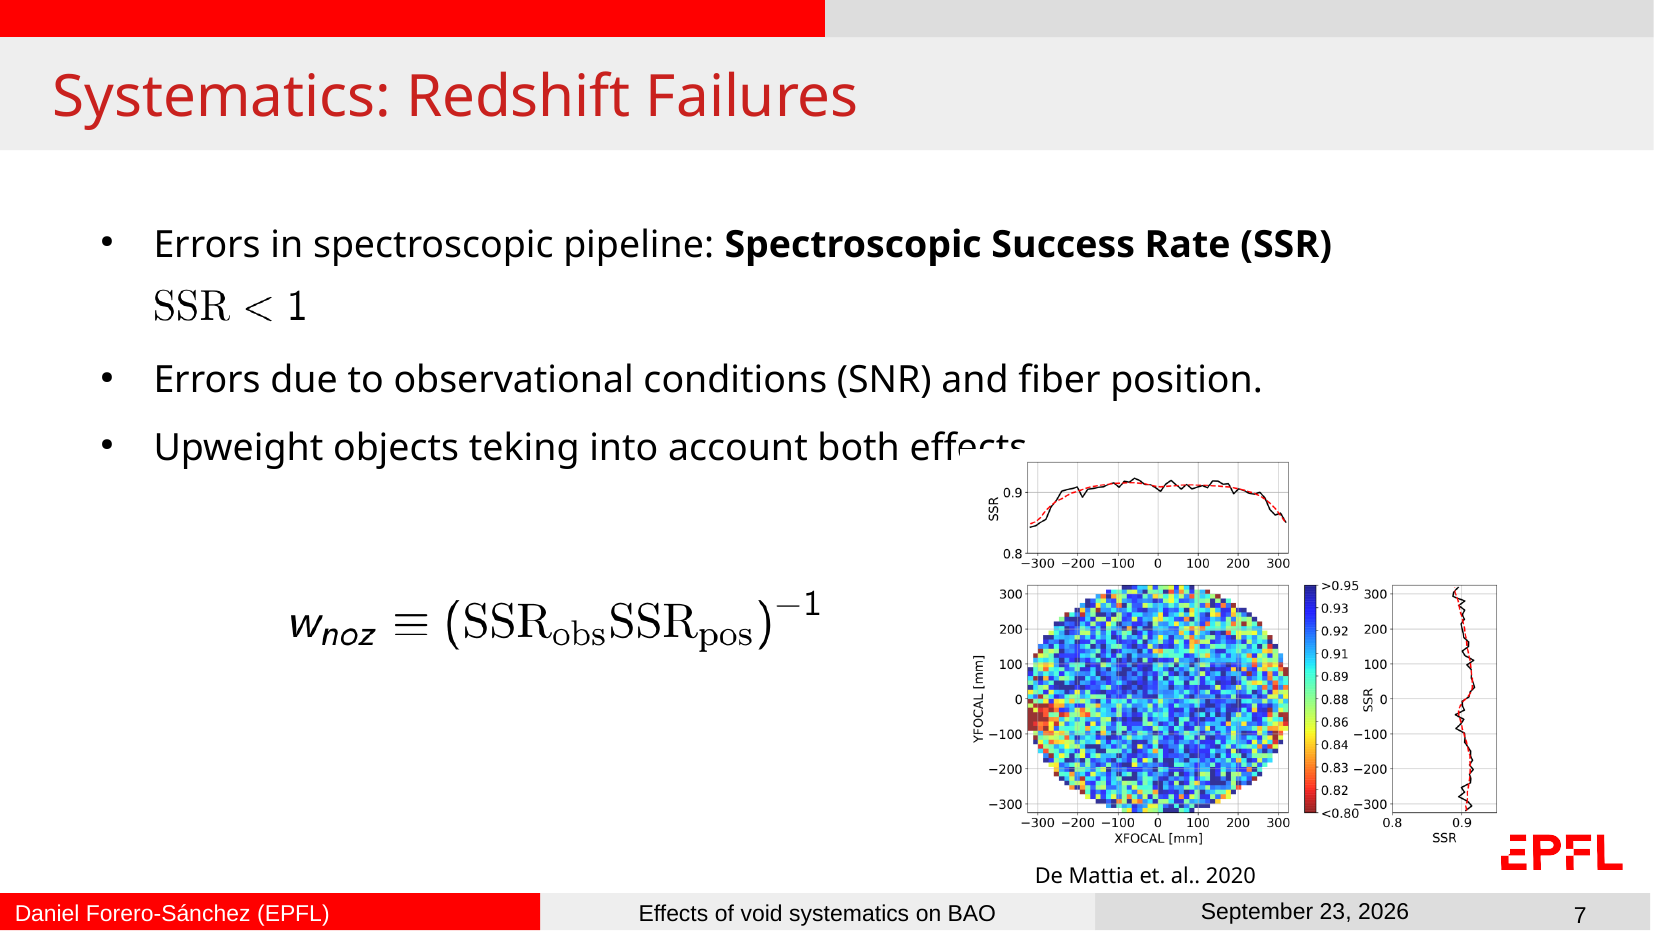

# Systematics: Redshift Failures
Errors in spectroscopic pipeline: Spectroscopic Success Rate (SSR)
Errors due to observational conditions (SNR) and fiber position.
Upweight objects teking into account both effects.
De Mattia et. al.. 2020
Effects of void systematics on BAO
7